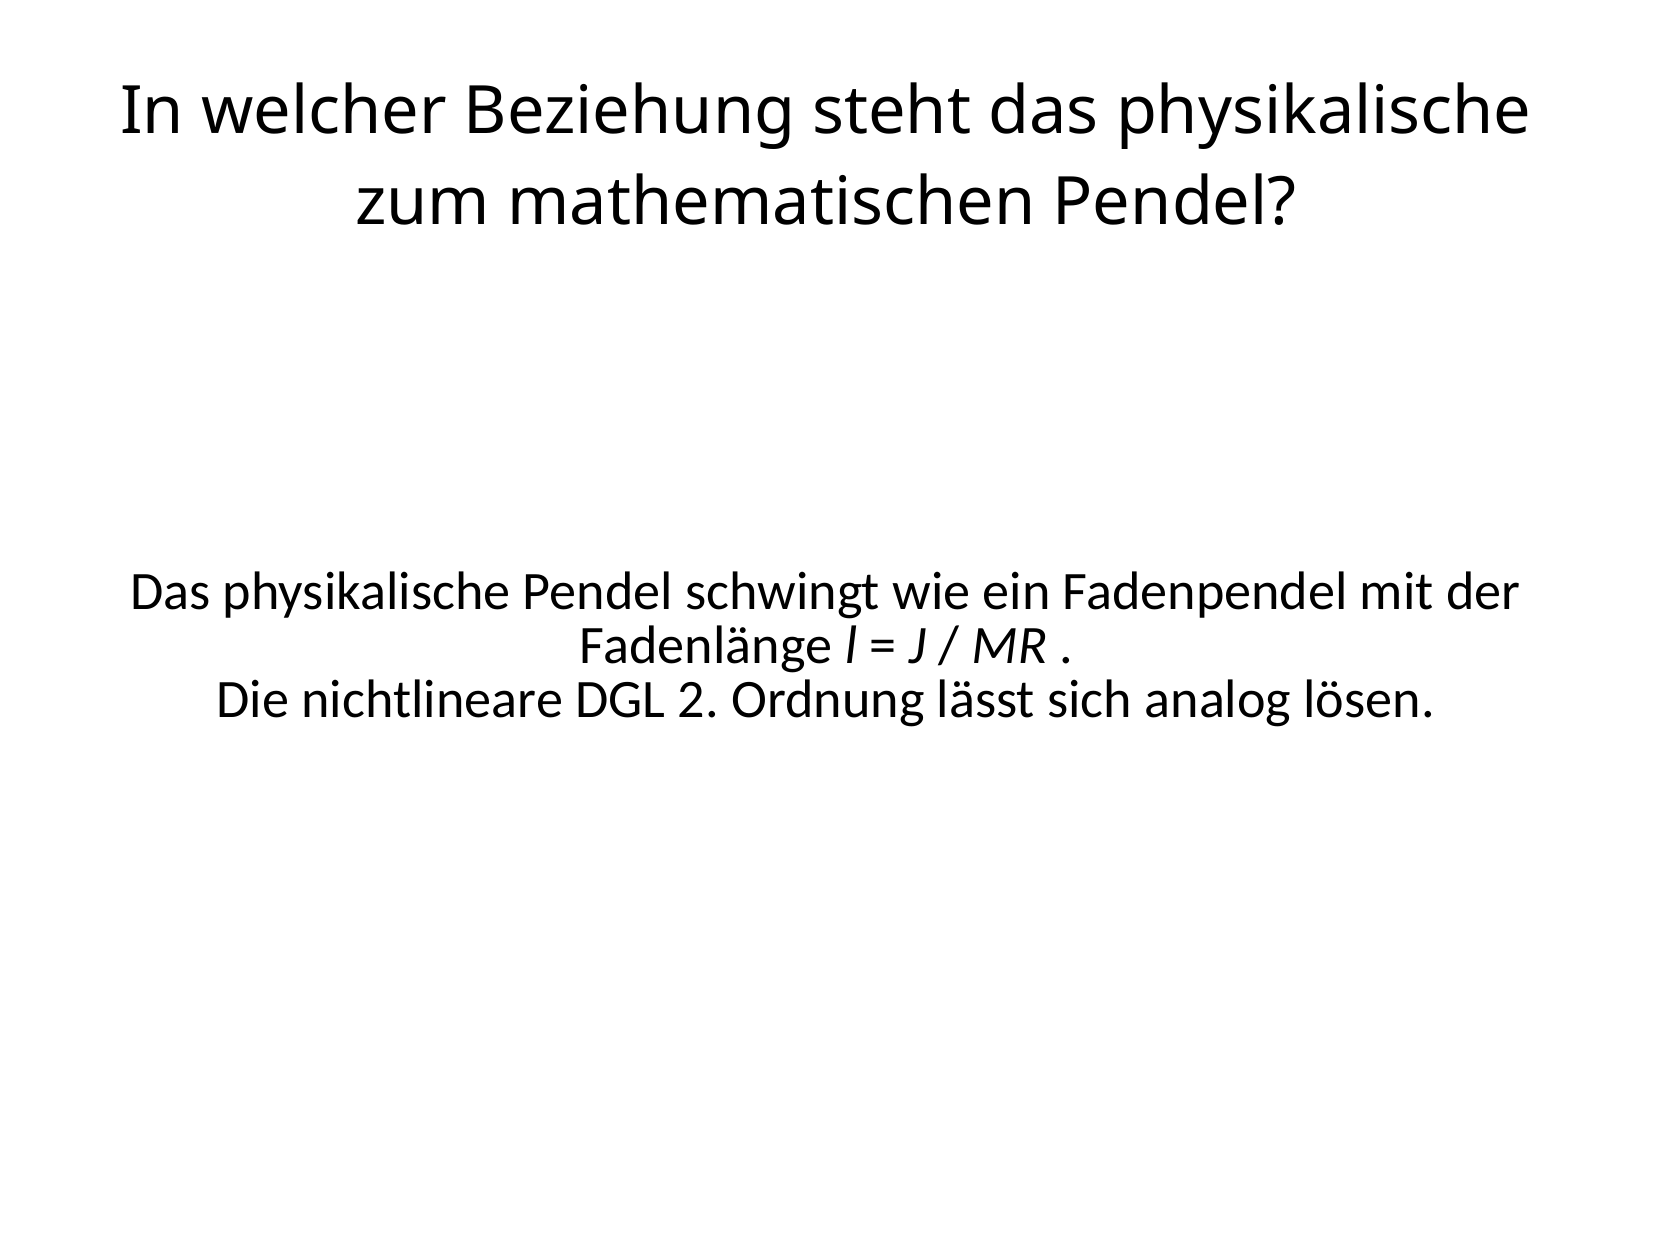

# In welcher Beziehung steht das physikalische zum mathematischen Pendel?
Das physikalische Pendel schwingt wie ein Fadenpendel mit der Fadenlänge l = J / MR .
Die nichtlineare DGL 2. Ordnung lässt sich analog lösen.